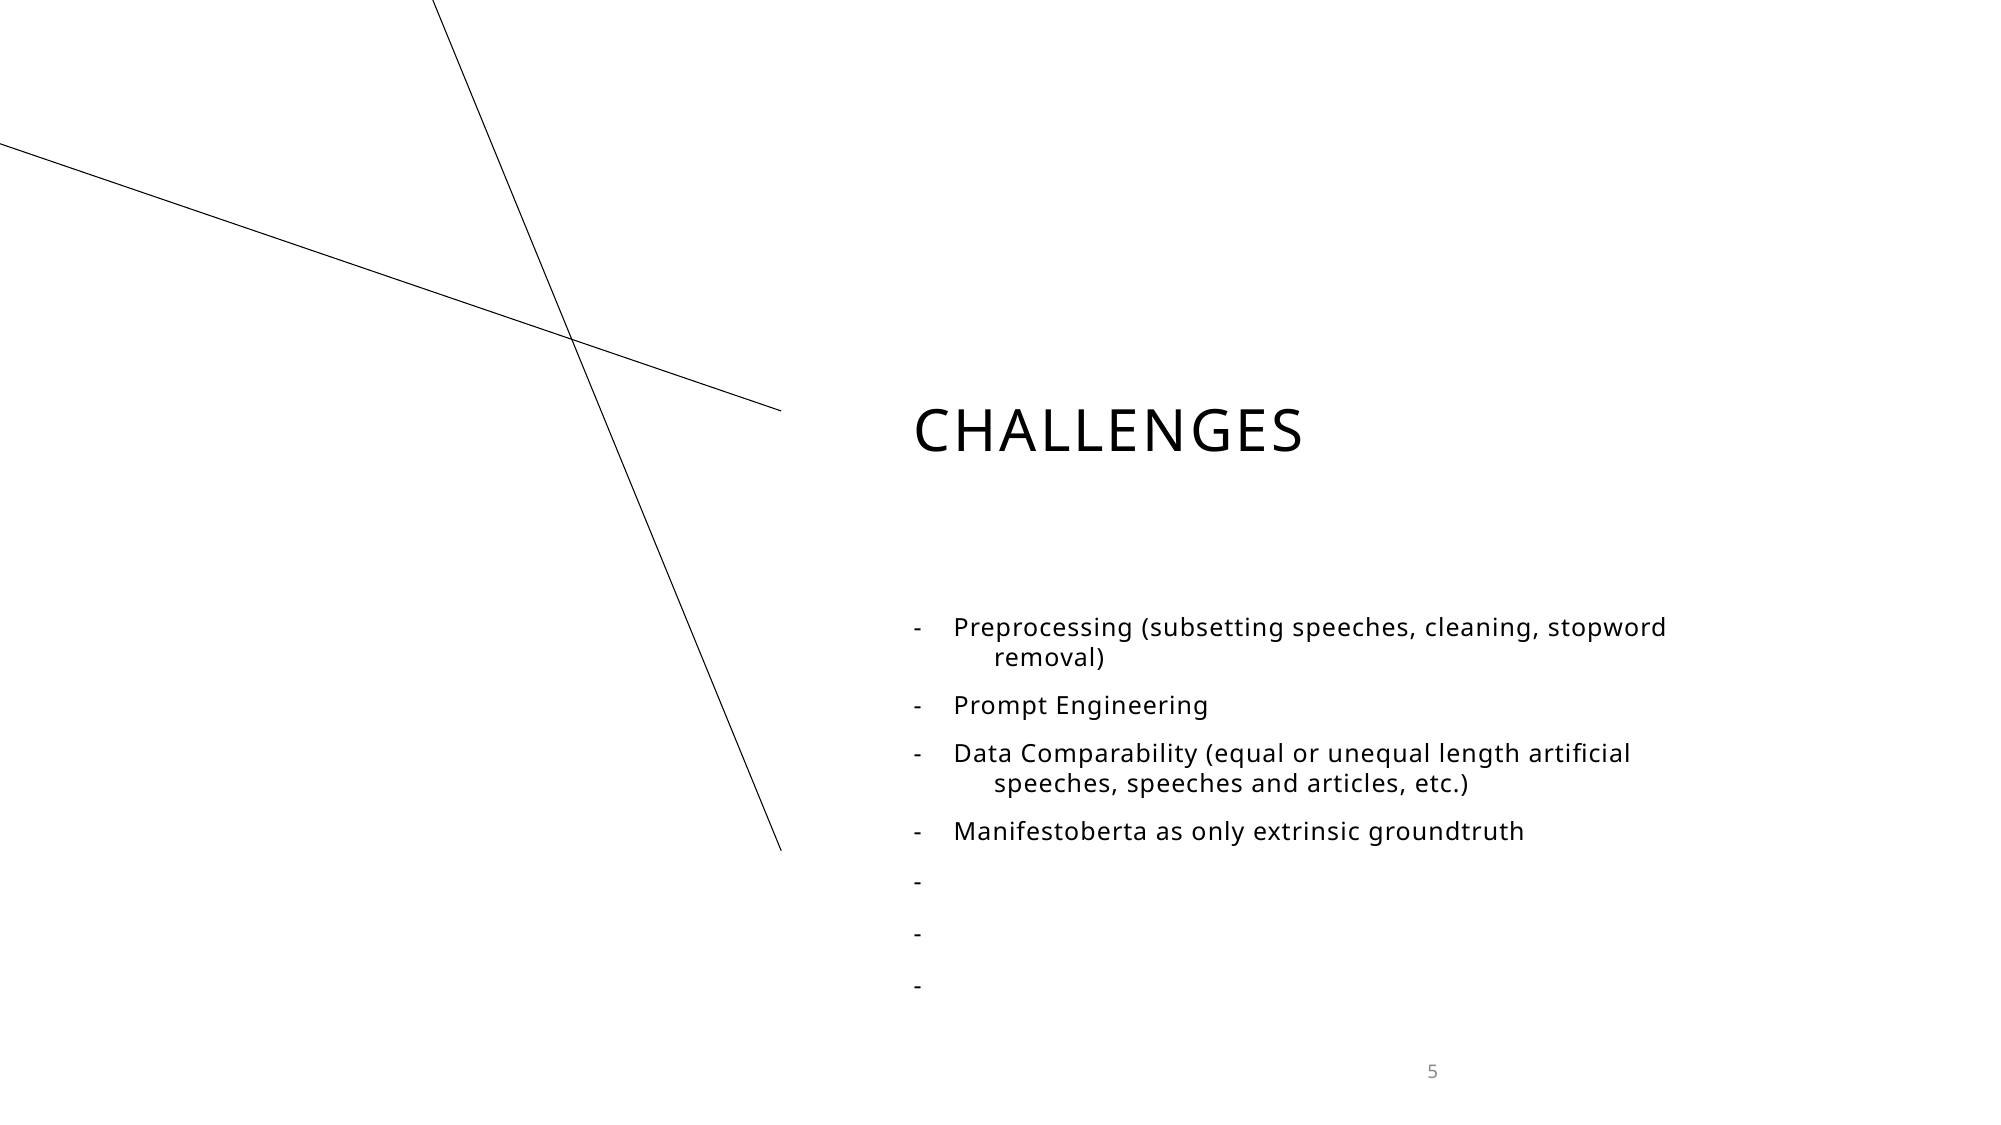

# Challenges
Preprocessing (subsetting speeches, cleaning, stopword removal)
Prompt Engineering
Data Comparability (equal or unequal length artificial speeches, speeches and articles, etc.)
Manifestoberta as only extrinsic groundtruth